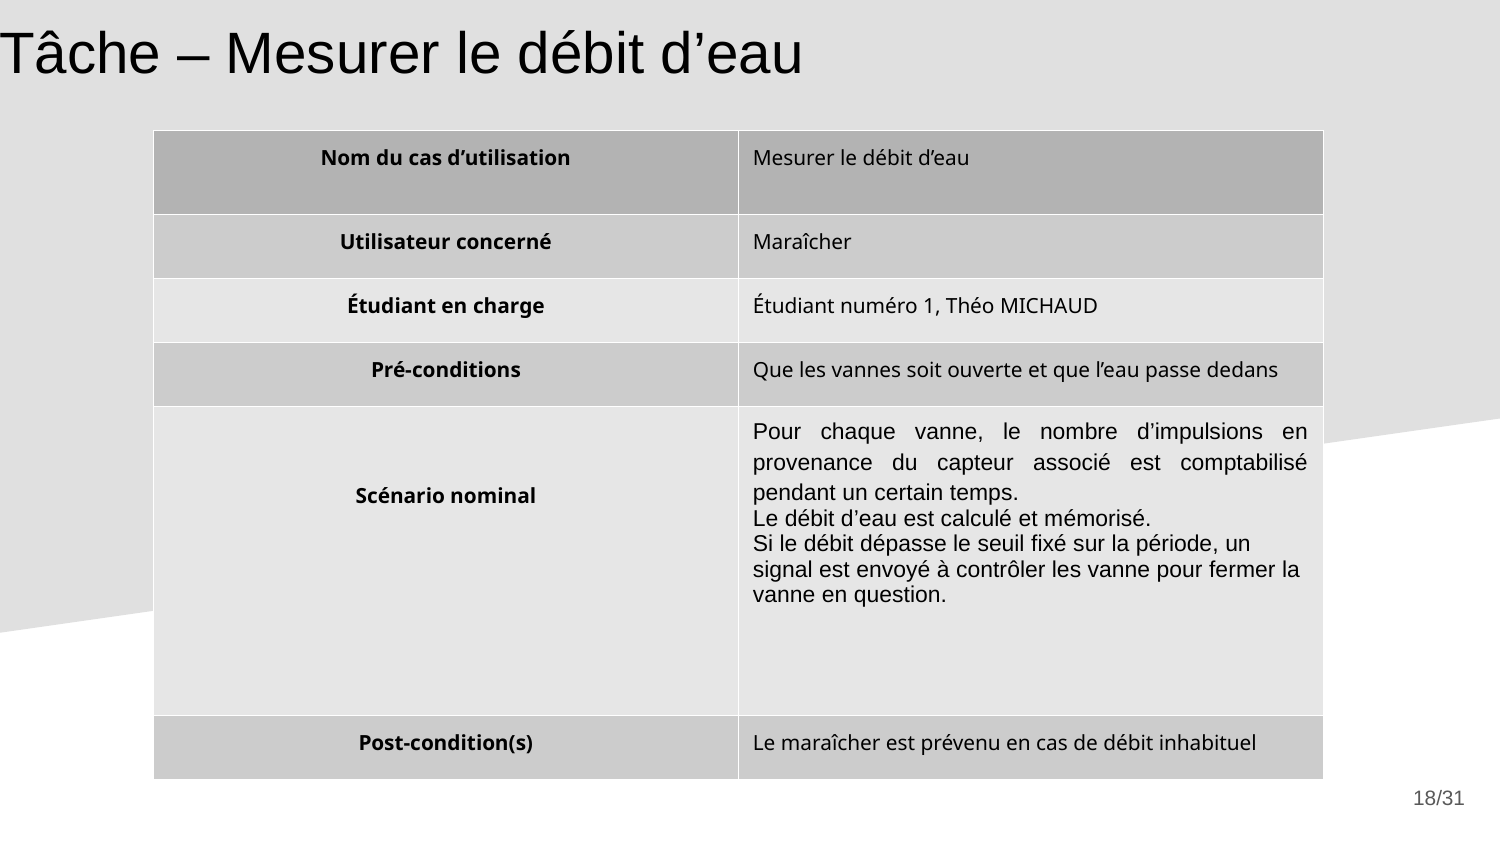

# Tâche – Mesurer le débit d’eau
| Nom du cas d’utilisation | Mesurer le débit d’eau |
| --- | --- |
| Utilisateur concerné | Maraîcher |
| Étudiant en charge | Étudiant numéro 1, Théo MICHAUD |
| Pré-conditions | Que les vannes soit ouverte et que l’eau passe dedans |
| Scénario nominal | Pour chaque vanne, le nombre d’impulsions en provenance du capteur associé est comptabilisé pendant un certain temps. Le débit d’eau est calculé et mémorisé. Si le débit dépasse le seuil fixé sur la période, un signal est envoyé à contrôler les vanne pour fermer la vanne en question. |
| Post-condition(s) | Le maraîcher est prévenu en cas de débit inhabituel |